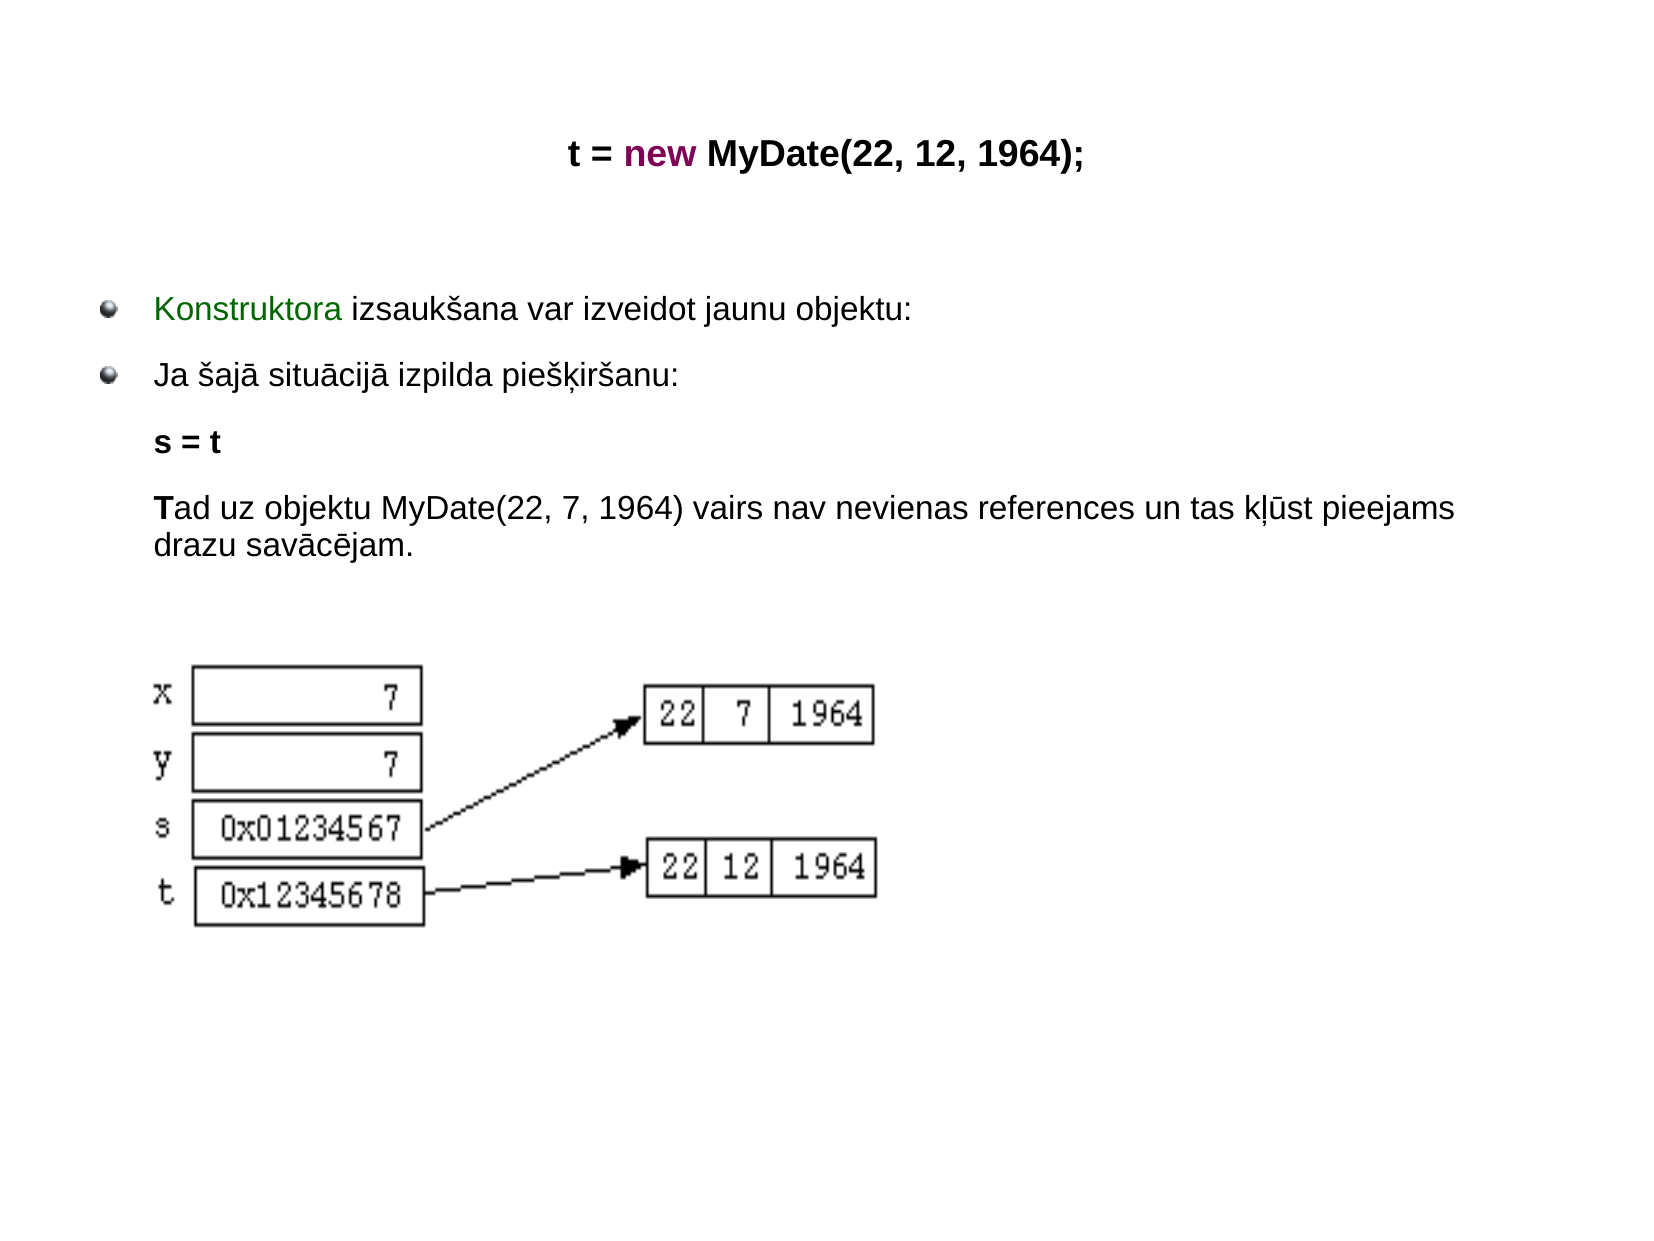

# t = new MyDate(22, 12, 1964);
Konstruktora izsaukšana var izveidot jaunu objektu:
Ja šajā situācijā izpilda piešķiršanu:
s = t
Tad uz objektu MyDate(22, 7, 1964) vairs nav nevienas references un tas kļūst pieejams drazu savācējam.